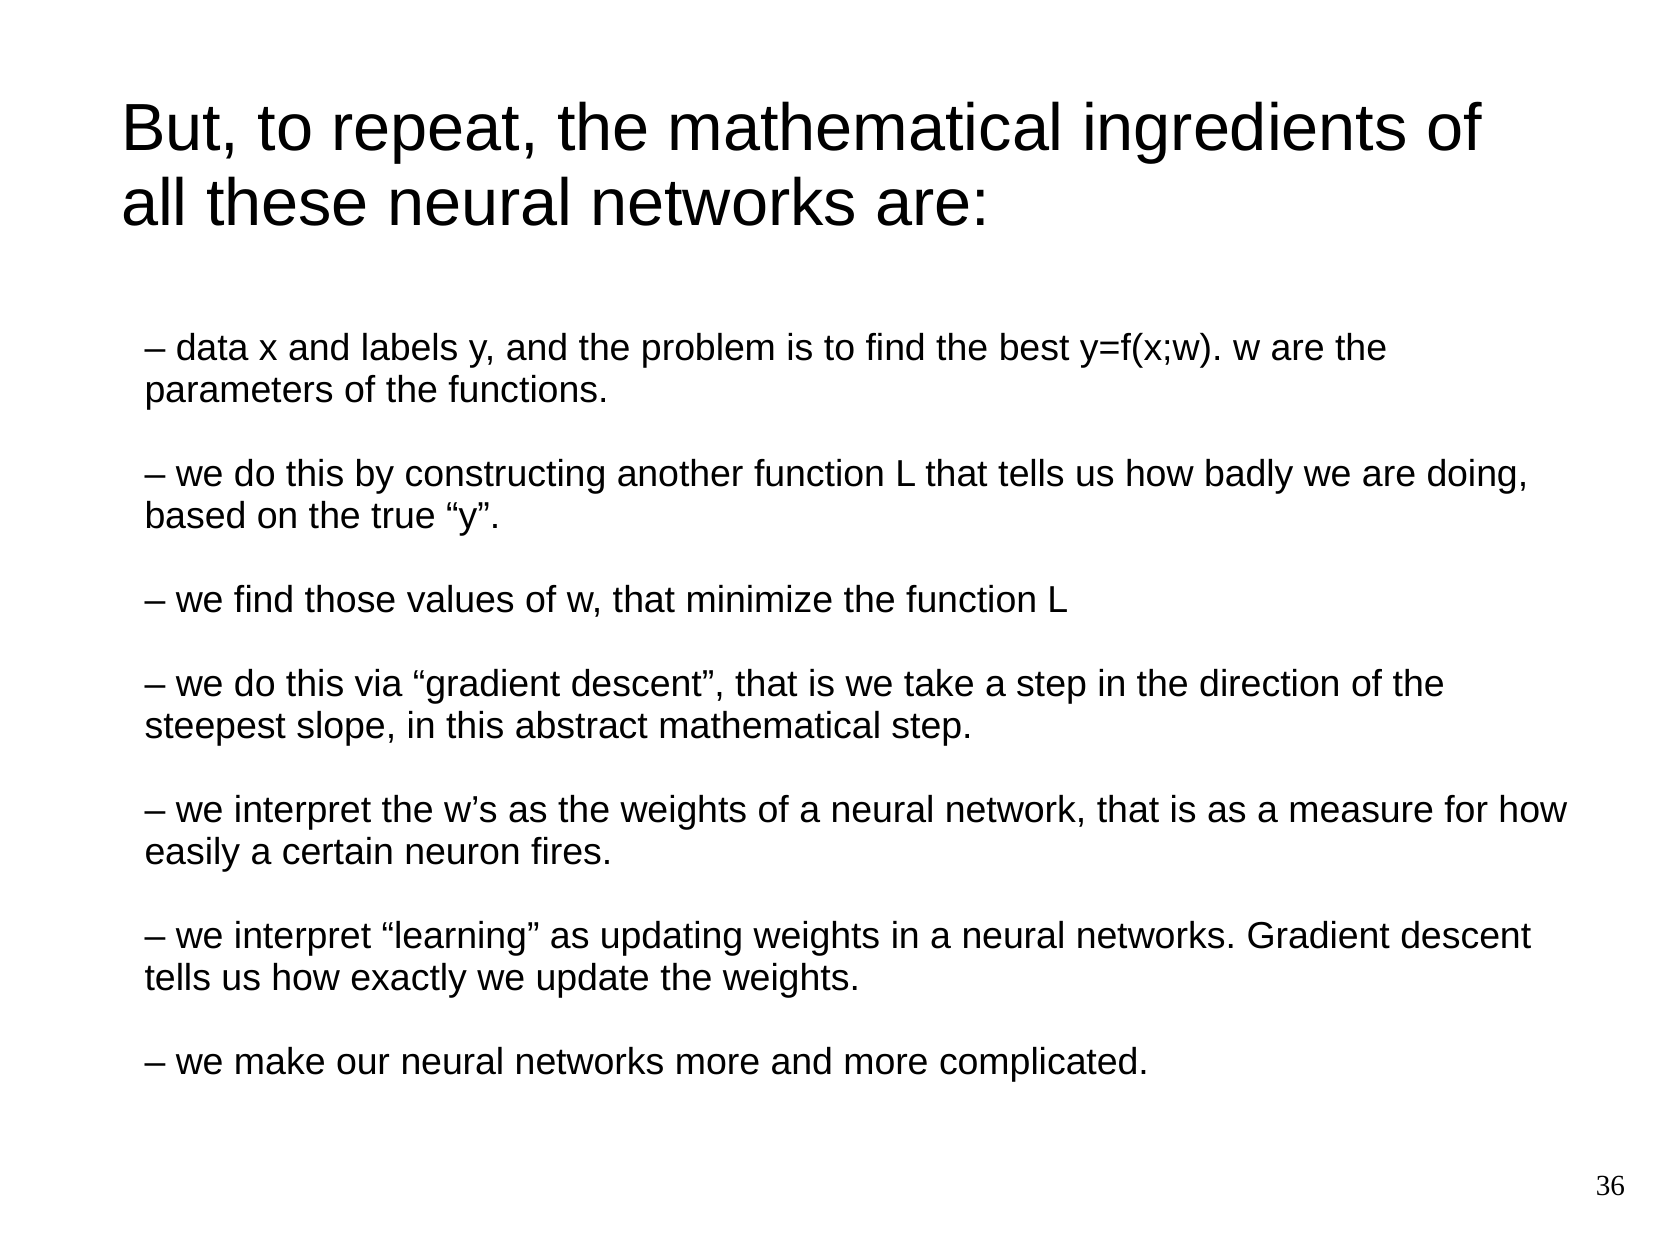

But, to repeat, the mathematical ingredients of all these neural networks are:
– data x and labels y, and the problem is to find the best y=f(x;w). w are the parameters of the functions.
– we do this by constructing another function L that tells us how badly we are doing,
based on the true “y”.
– we find those values of w, that minimize the function L
– we do this via “gradient descent”, that is we take a step in the direction of the steepest slope, in this abstract mathematical step.
– we interpret the w’s as the weights of a neural network, that is as a measure for how easily a certain neuron fires.
– we interpret “learning” as updating weights in a neural networks. Gradient descent tells us how exactly we update the weights.
– we make our neural networks more and more complicated.
36